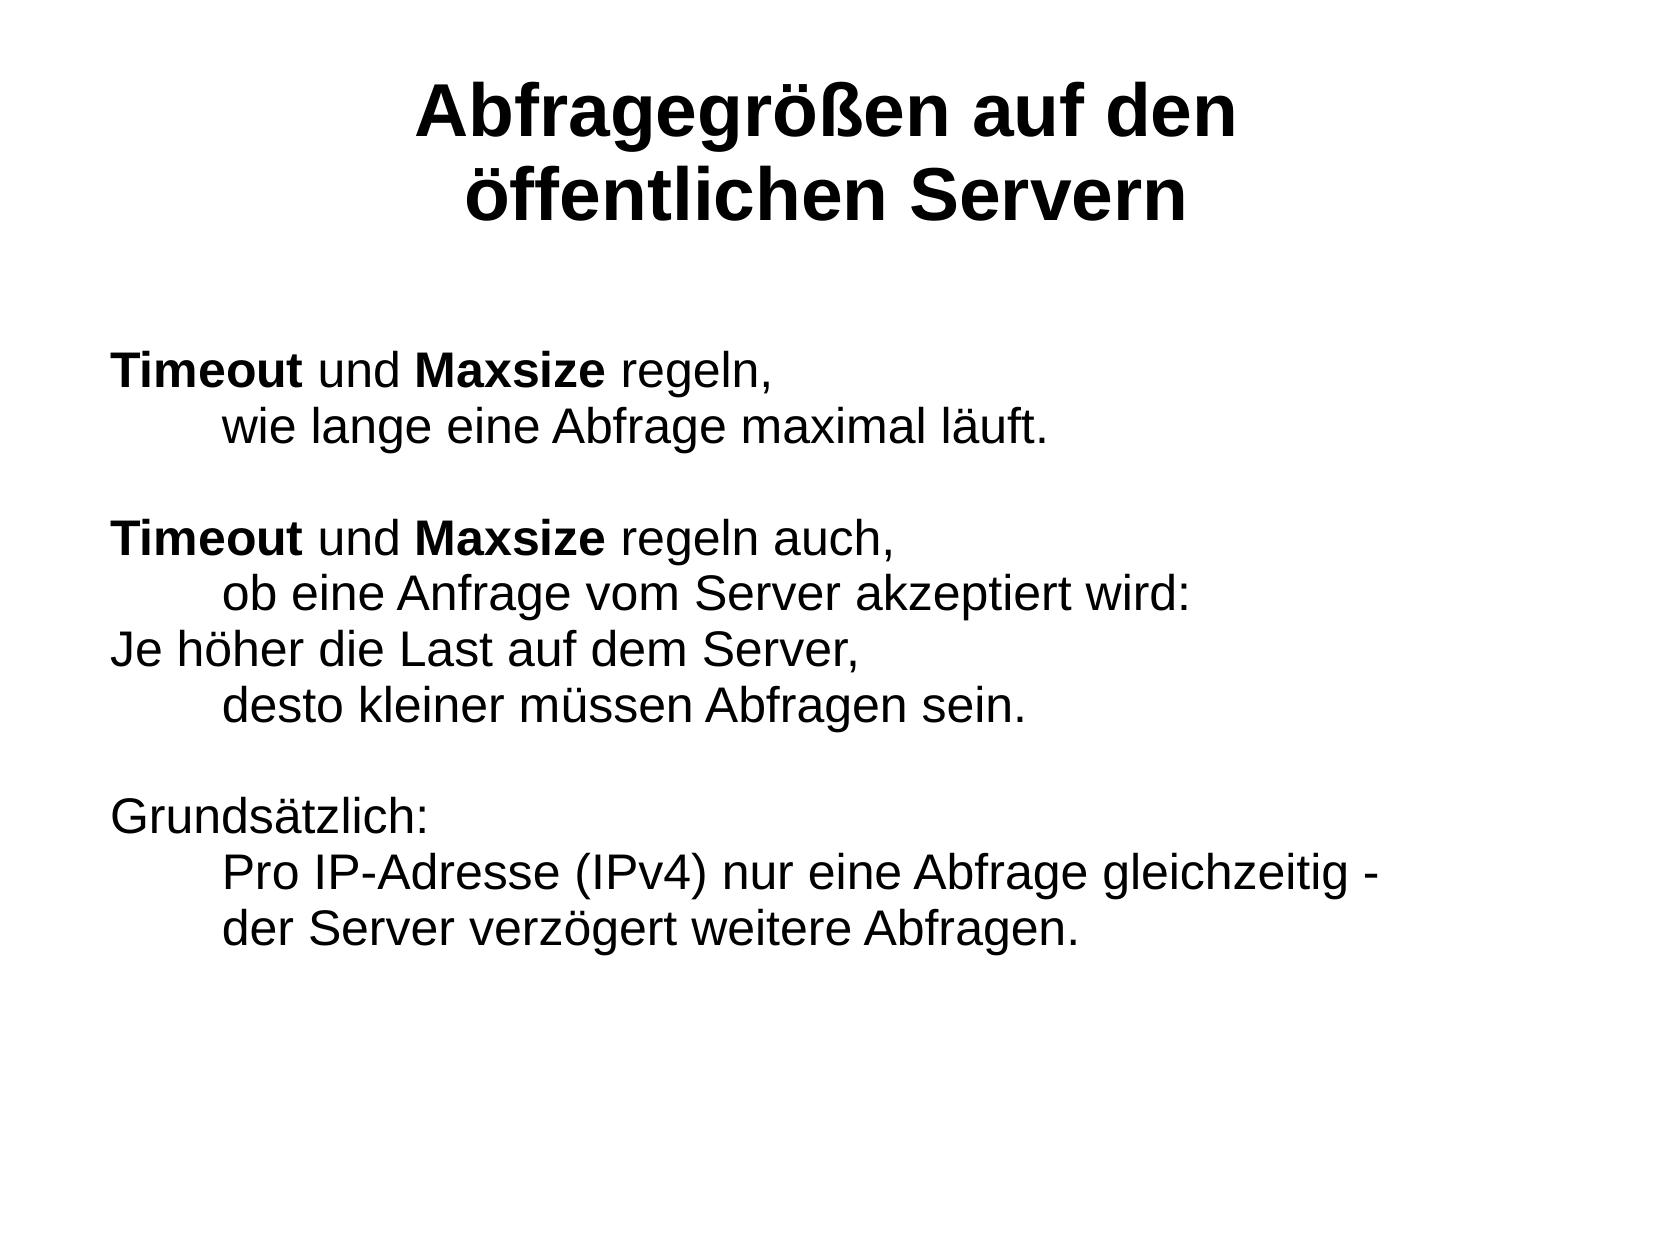

Abfragegrößen auf den
öffentlichen Servern
Timeout und Maxsize regeln,
 wie lange eine Abfrage maximal läuft.
Timeout und Maxsize regeln auch,
 ob eine Anfrage vom Server akzeptiert wird:
Je höher die Last auf dem Server,
 desto kleiner müssen Abfragen sein.
Grundsätzlich:
 Pro IP-Adresse (IPv4) nur eine Abfrage gleichzeitig -
 der Server verzögert weitere Abfragen.